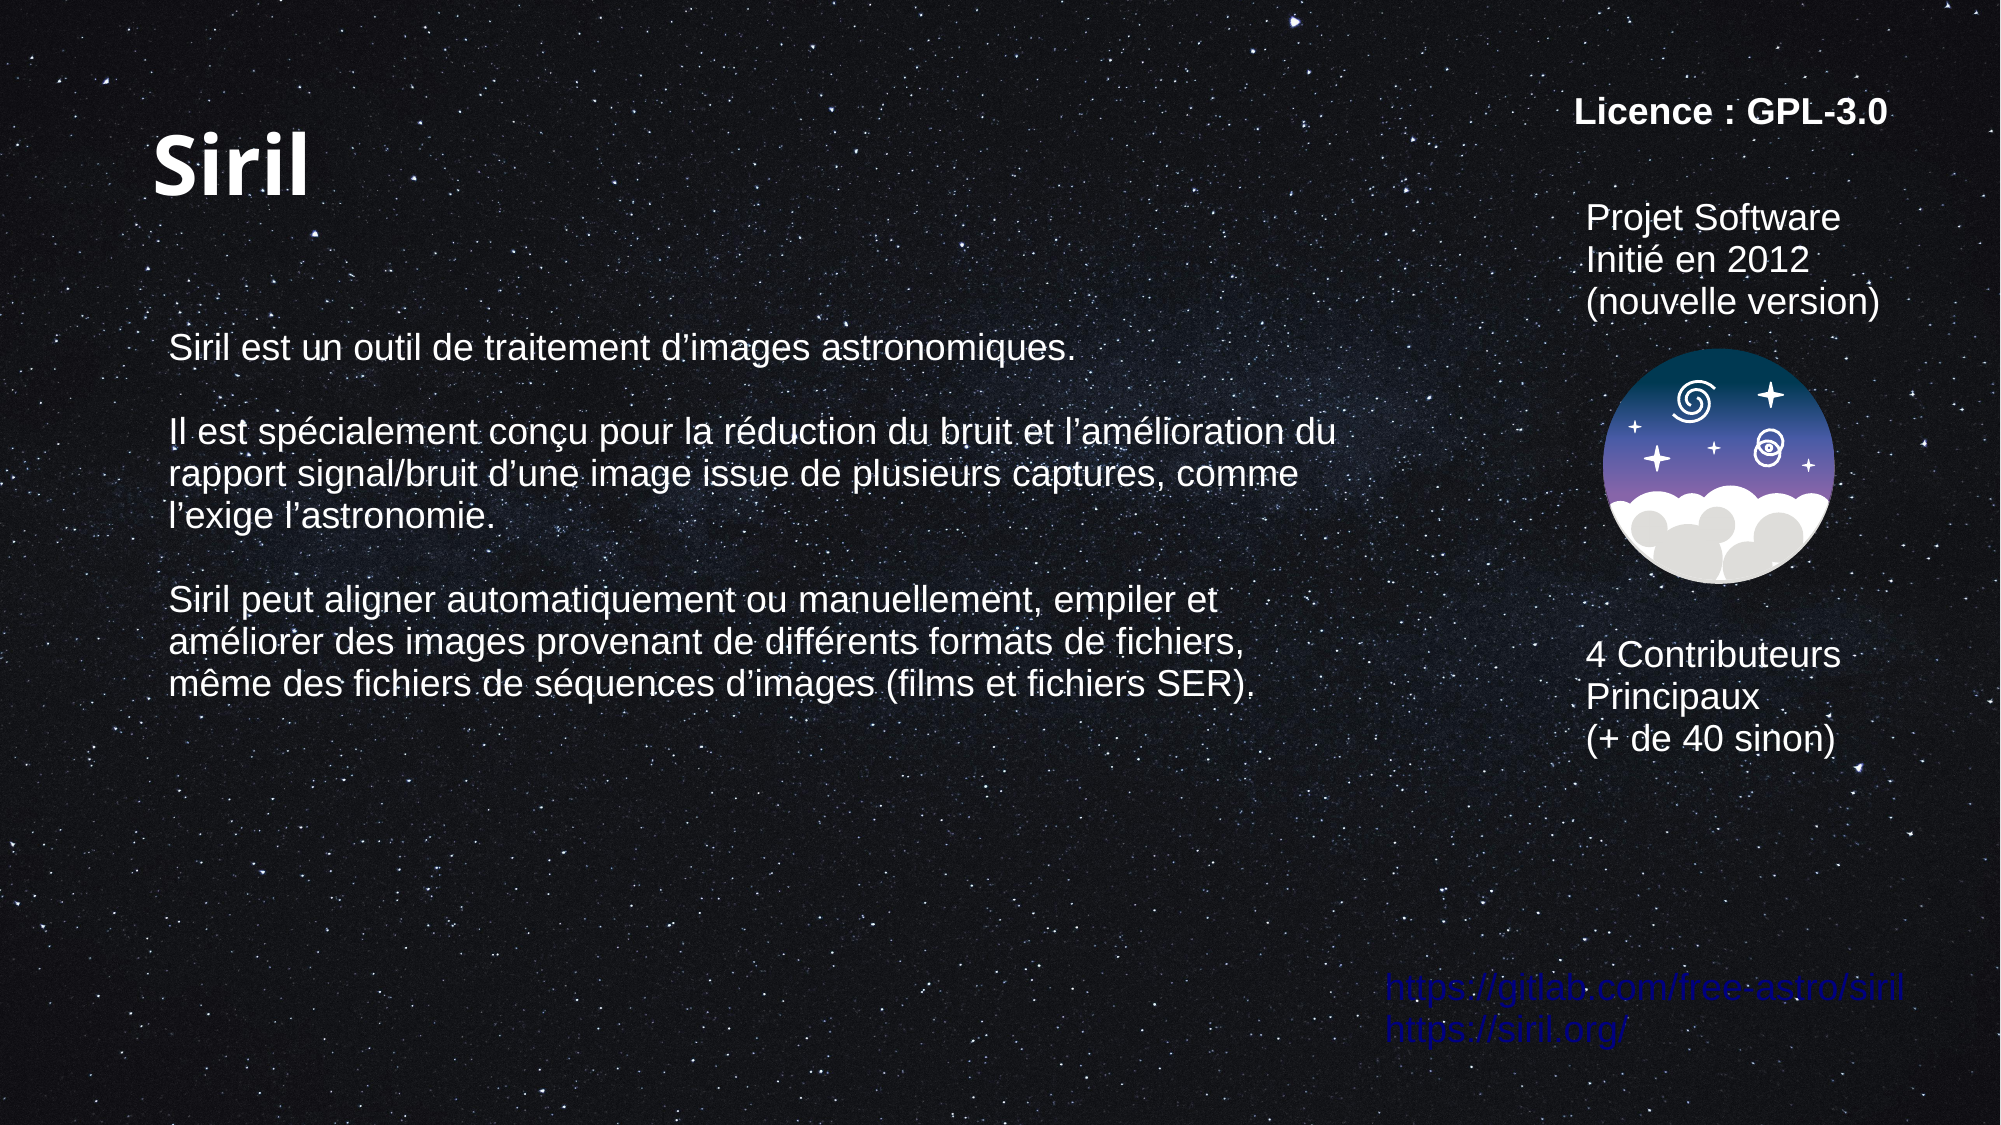

# Siril
Licence : GPL-3.0
Projet Software
Initié en 2012 (nouvelle version)
Siril est un outil de traitement d’images astronomiques.
Il est spécialement conçu pour la réduction du bruit et l’amélioration du rapport signal/bruit d’une image issue de plusieurs captures, comme l’exige l’astronomie.
Siril peut aligner automatiquement ou manuellement, empiler et améliorer des images provenant de différents formats de fichiers, même des fichiers de séquences d’images (films et fichiers SER).
4 Contributeurs
Principaux
(+ de 40 sinon)
https://gitlab.com/free-astro/siril
https://siril.org/